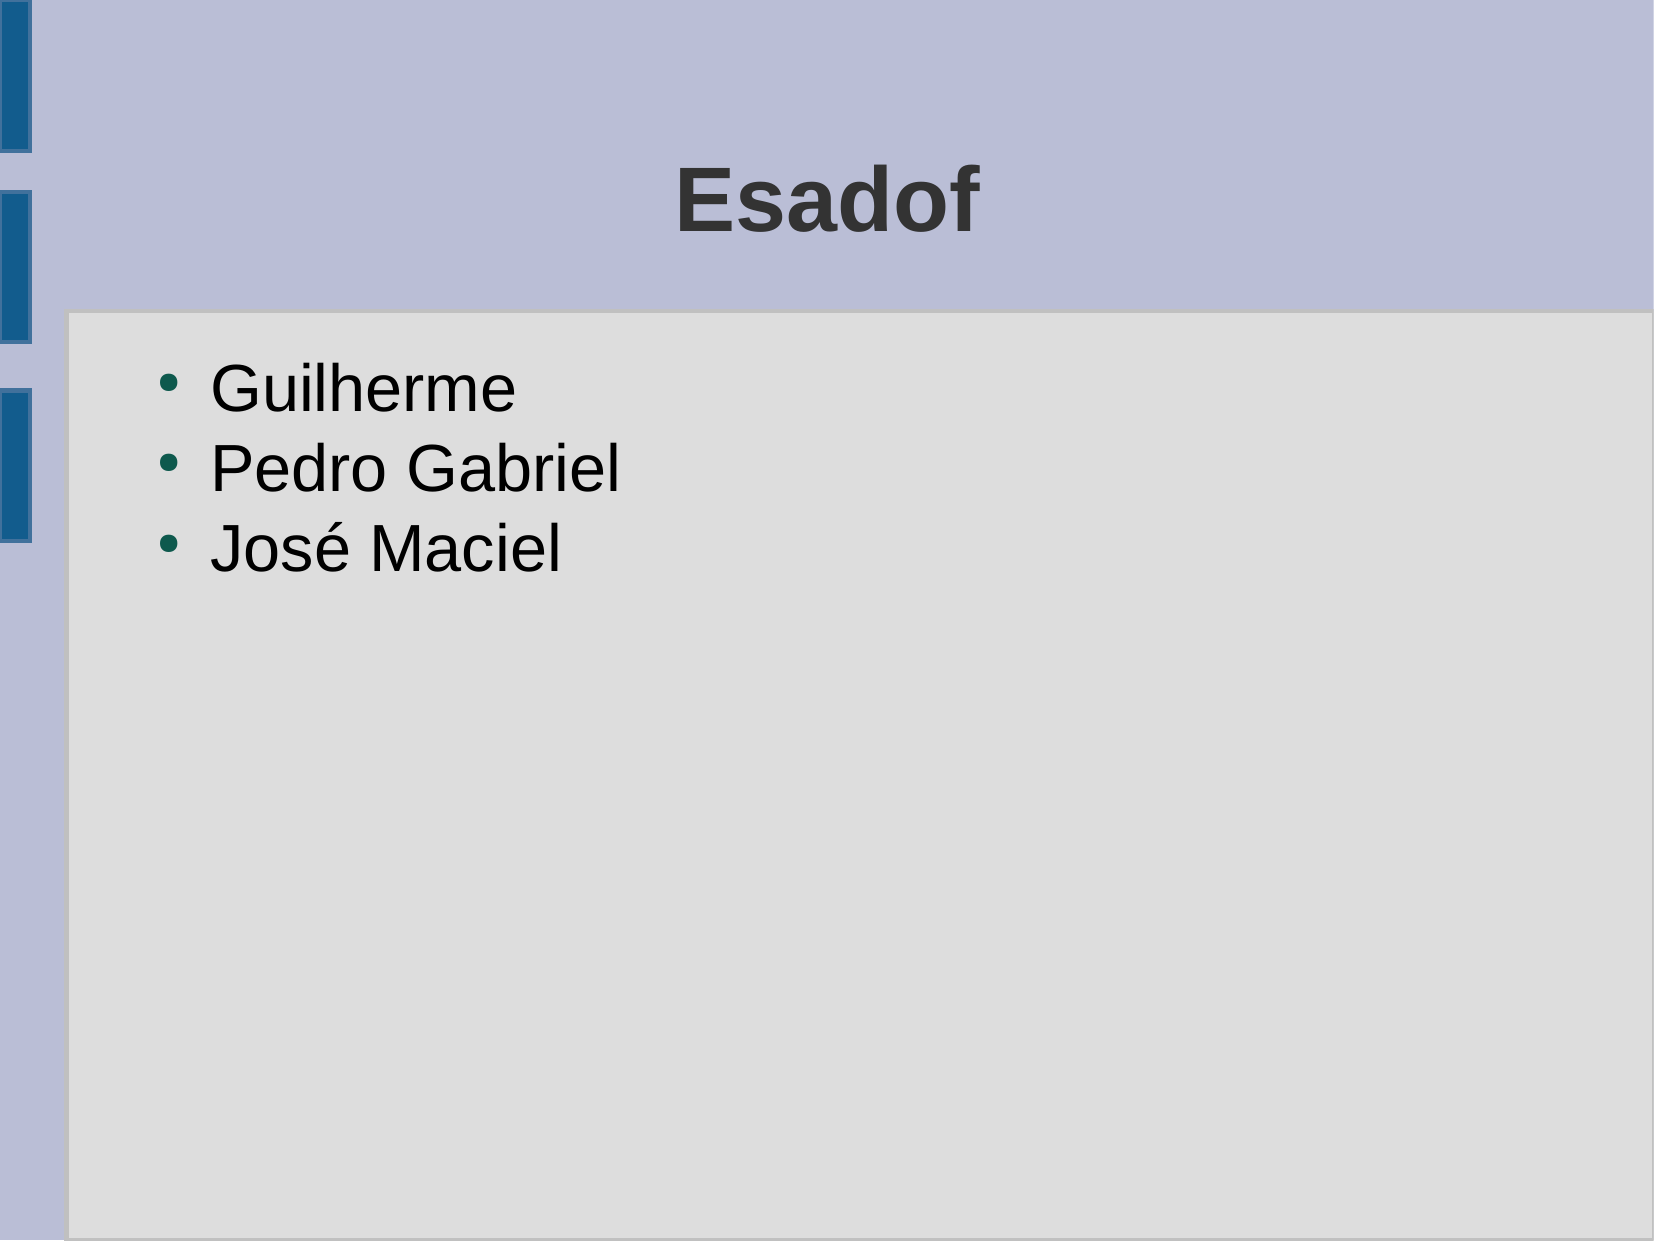

# Esadof
Guilherme
Pedro Gabriel
José Maciel